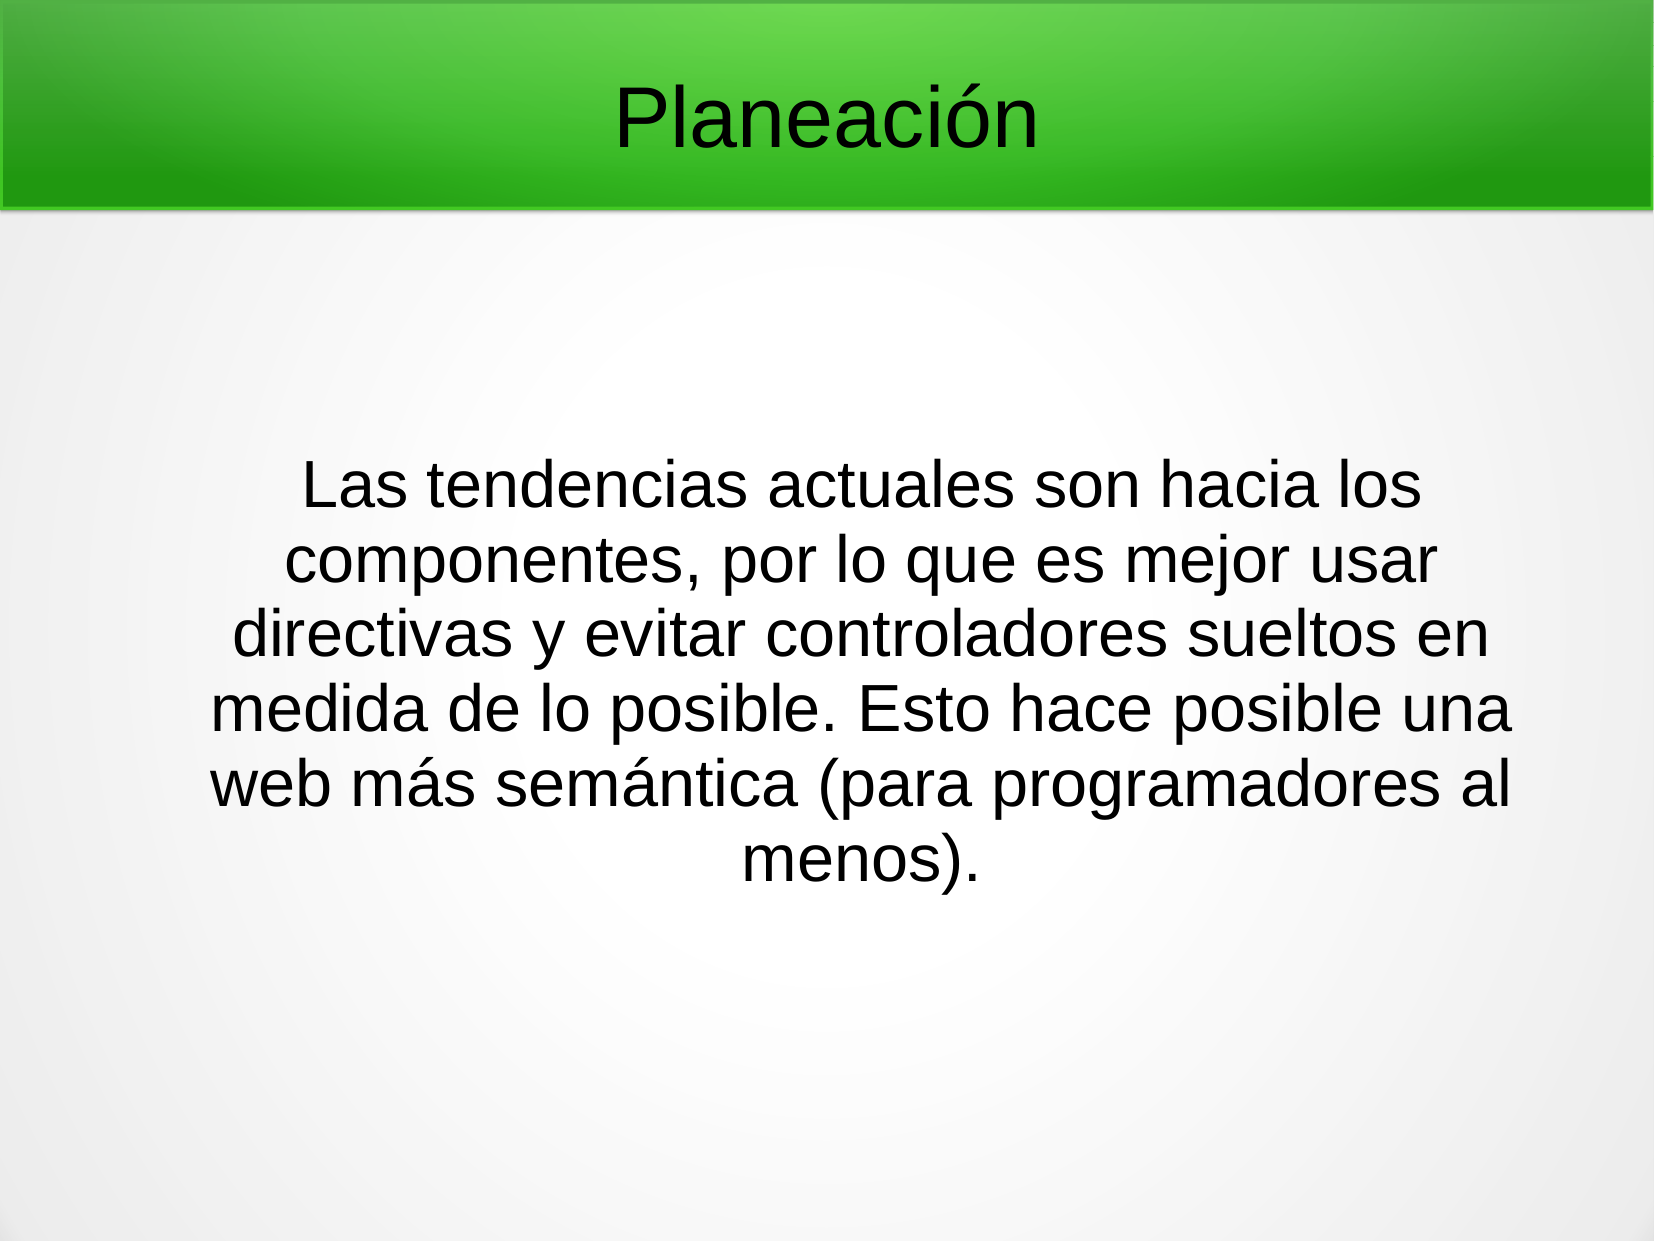

# Planeación
Las tendencias actuales son hacia los componentes, por lo que es mejor usar directivas y evitar controladores sueltos en medida de lo posible. Esto hace posible una web más semántica (para programadores al menos).